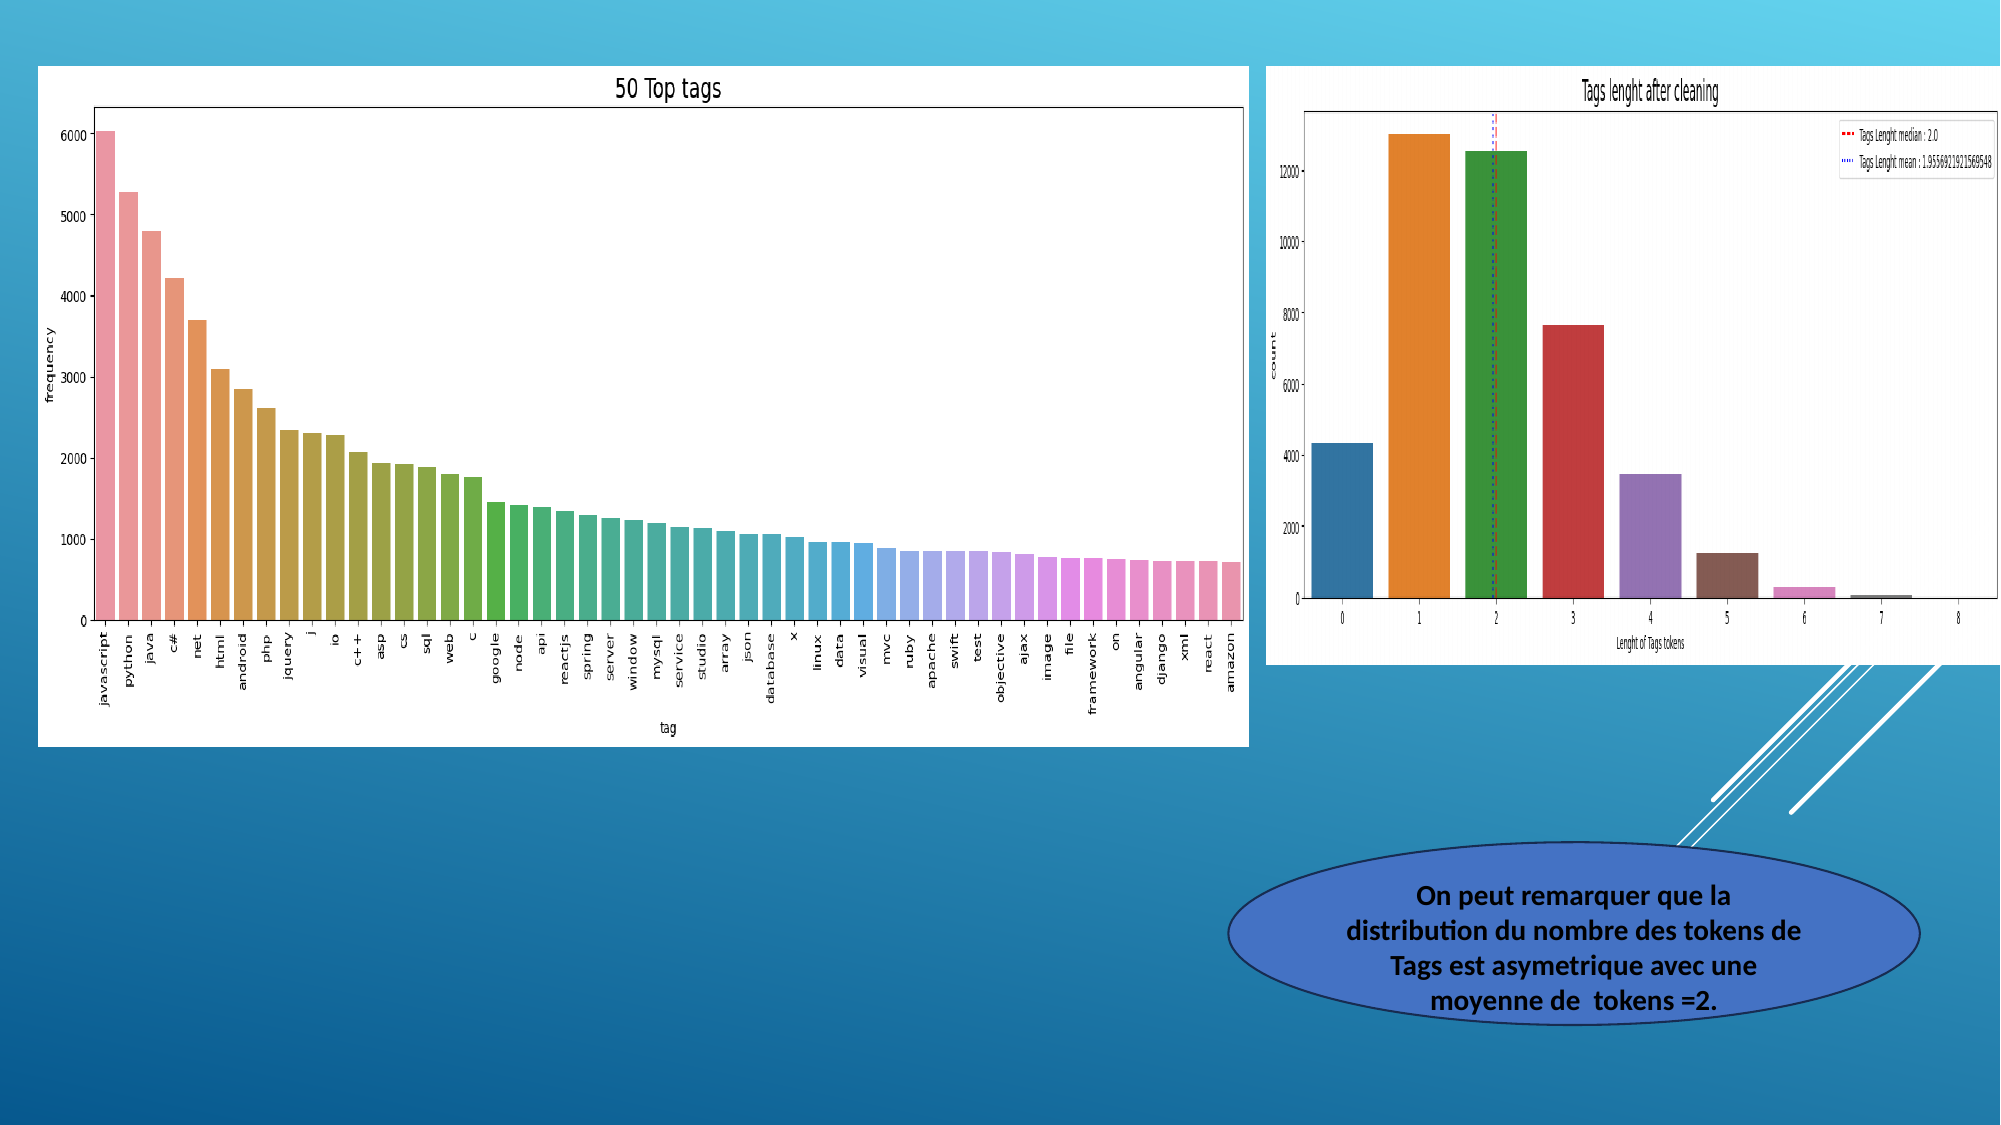

On peut remarquer que la distribution du nombre des tokens de Tags est asymetrique avec une moyenne de tokens =2.